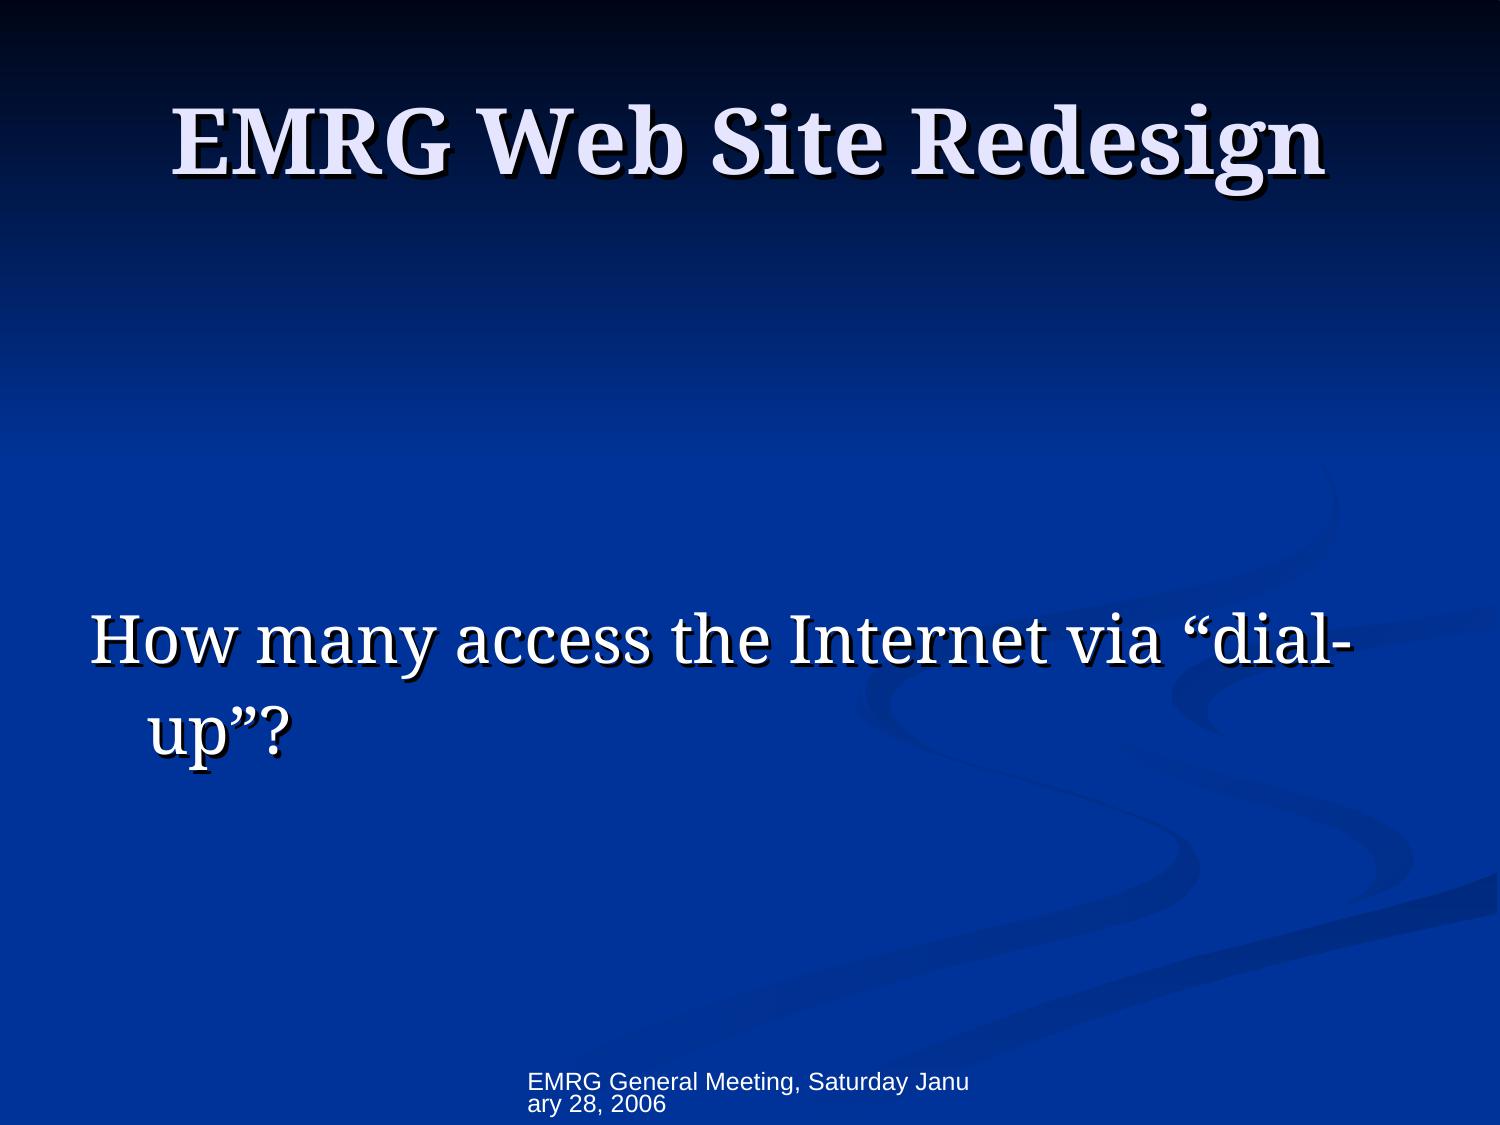

# EMRG Web Site Redesign
How many access the Internet via “dial-up”?
EMRG General Meeting, Saturday January 28, 2006